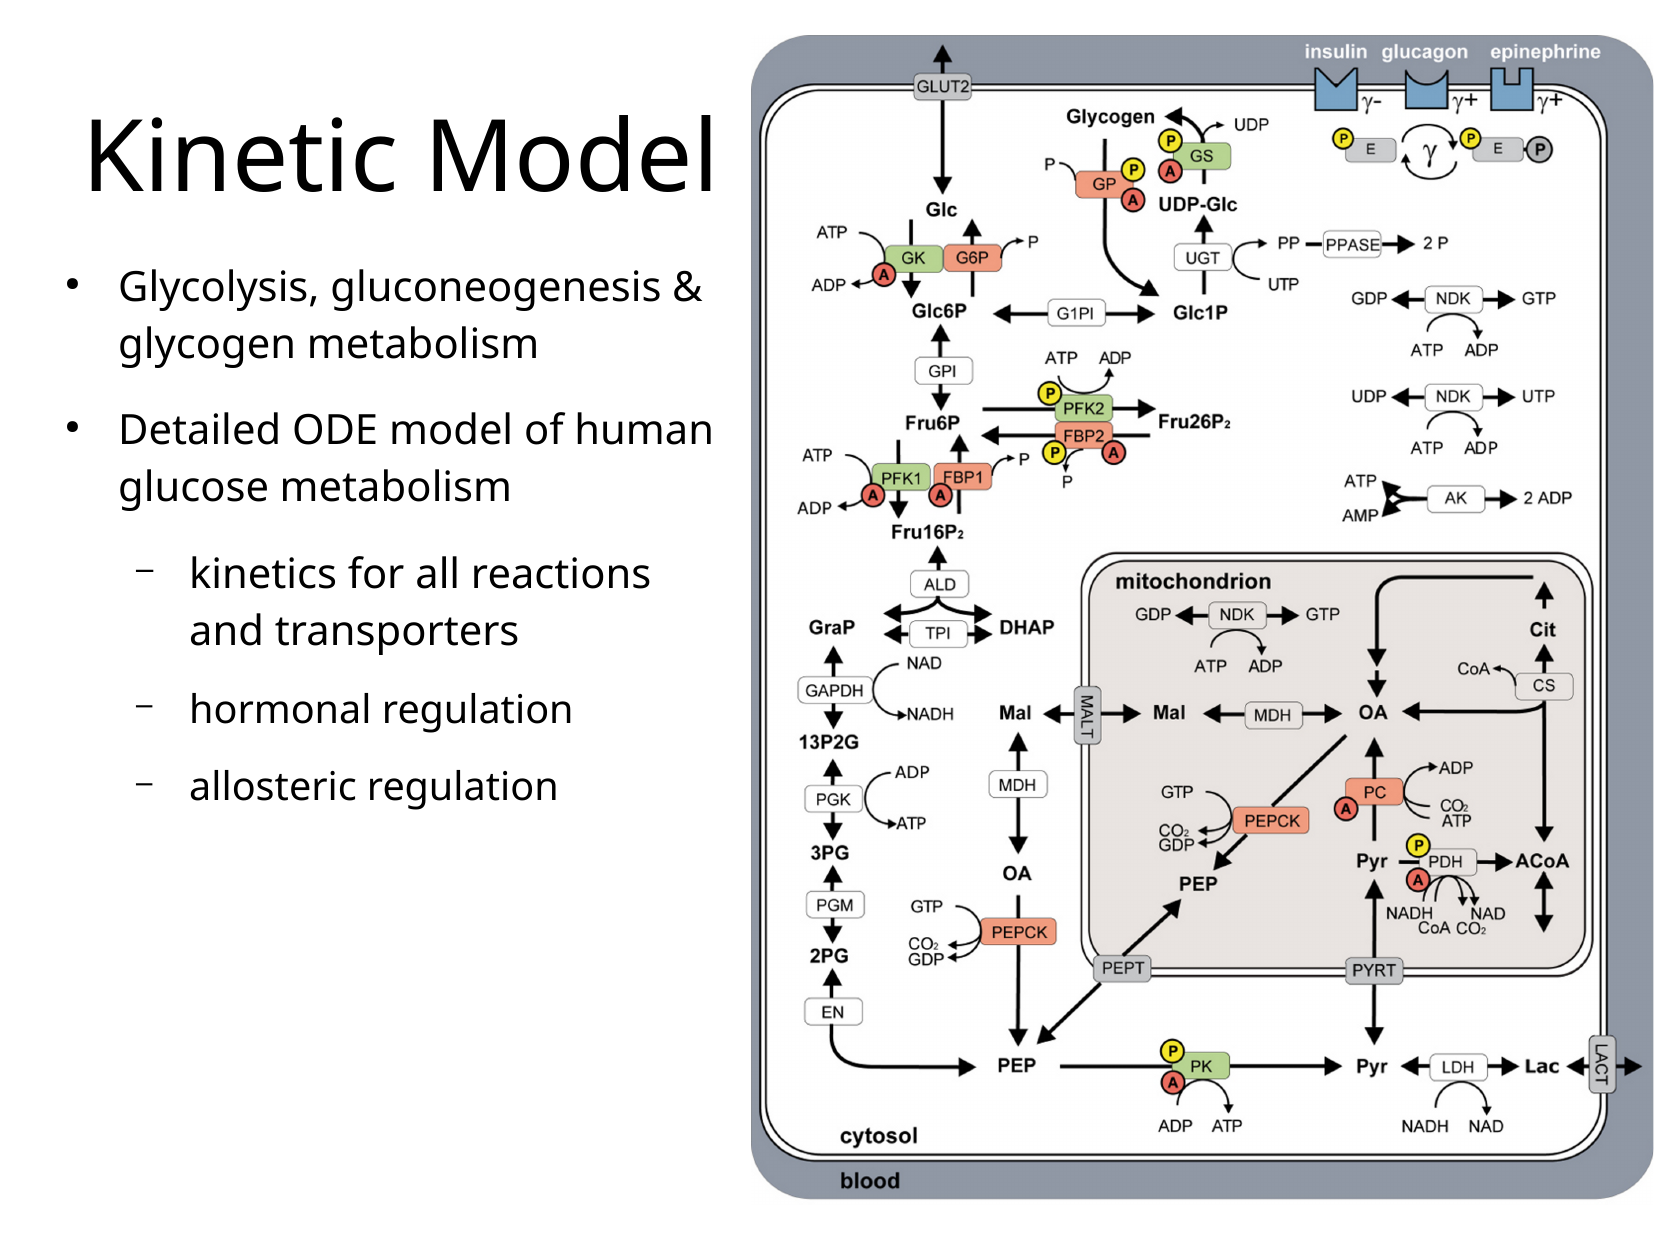

# Kinetic Model
Glycolysis, gluconeogenesis & glycogen metabolism
Detailed ODE model of human glucose metabolism
kinetics for all reactions and transporters
hormonal regulation
allosteric regulation